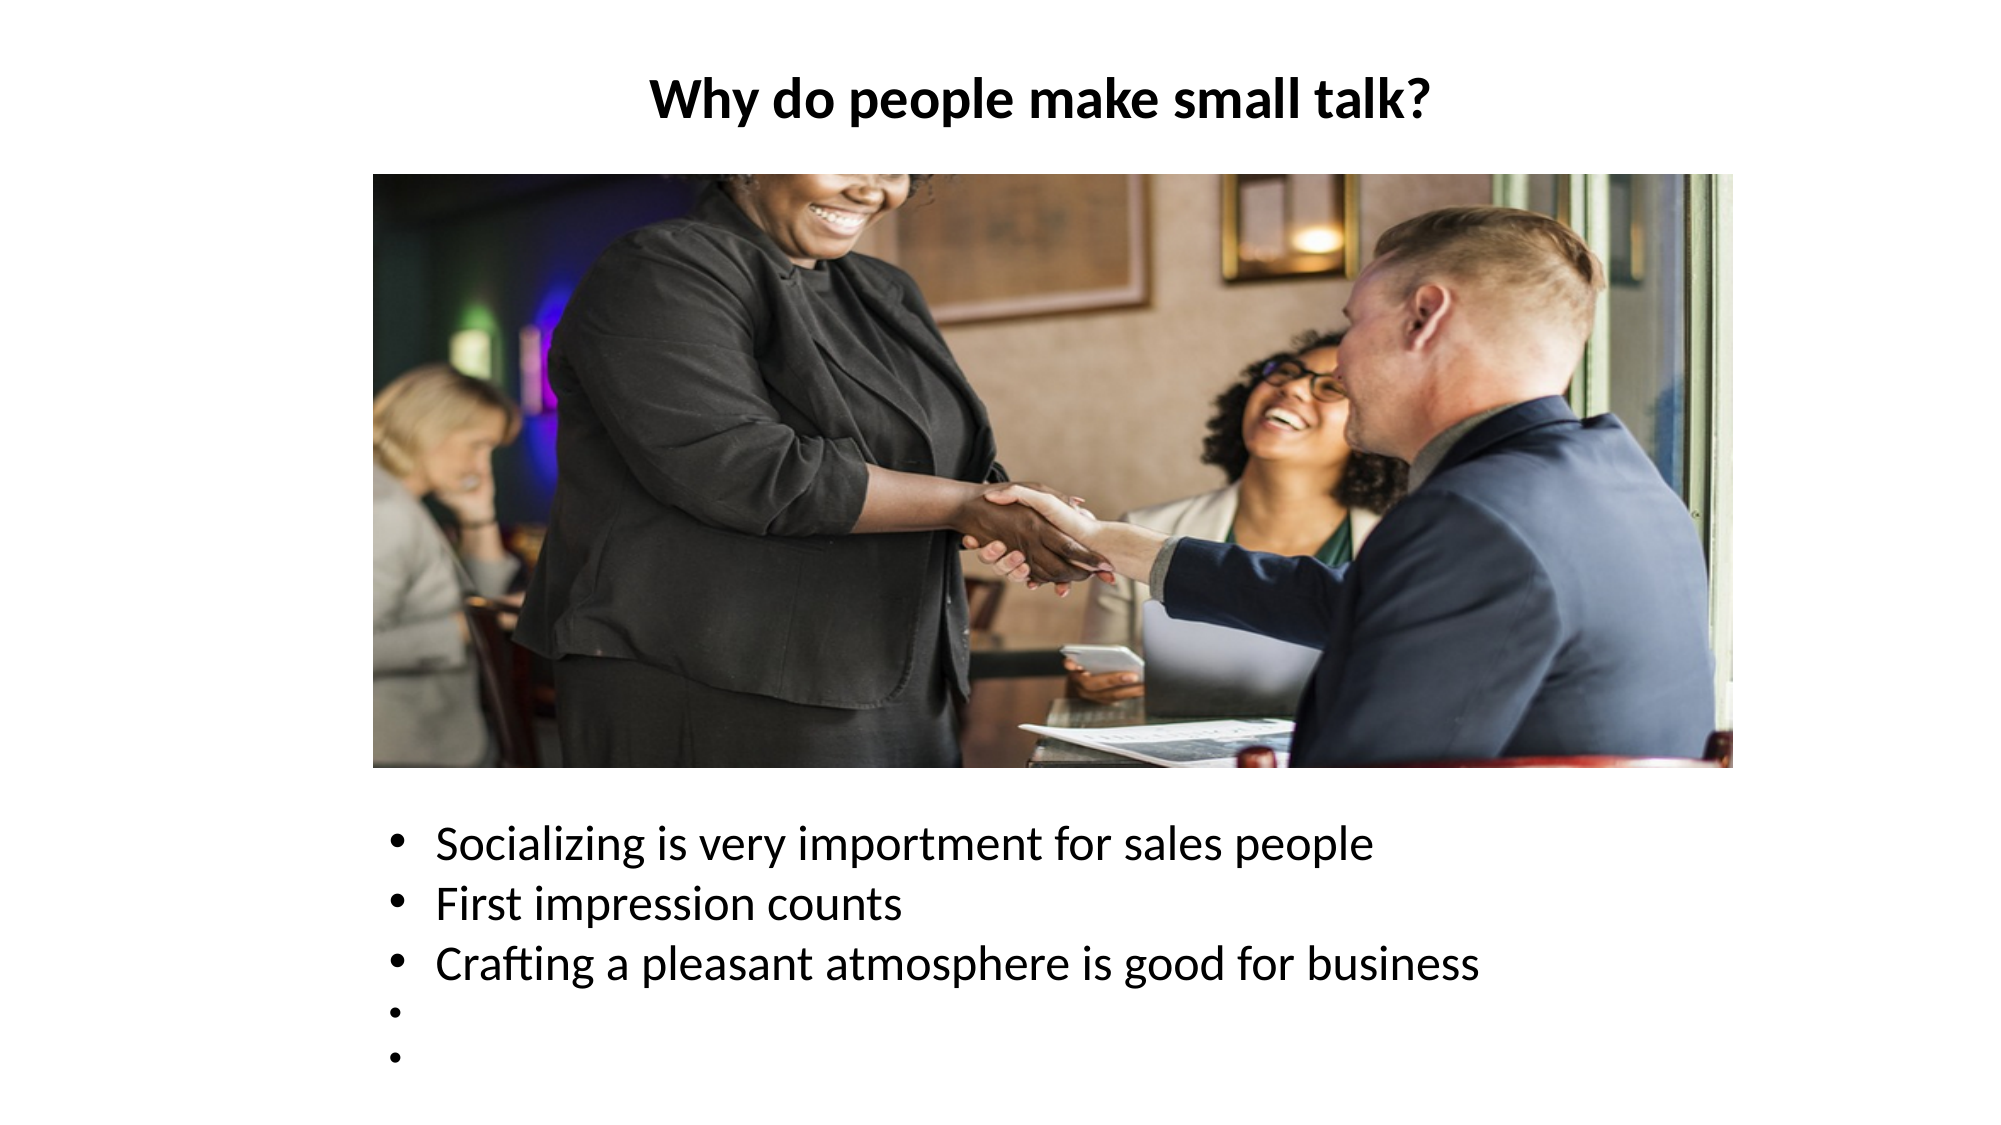

Why do people make small talk?
Socializing is very importment for sales people
First impression counts
Crafting a pleasant atmosphere is good for business